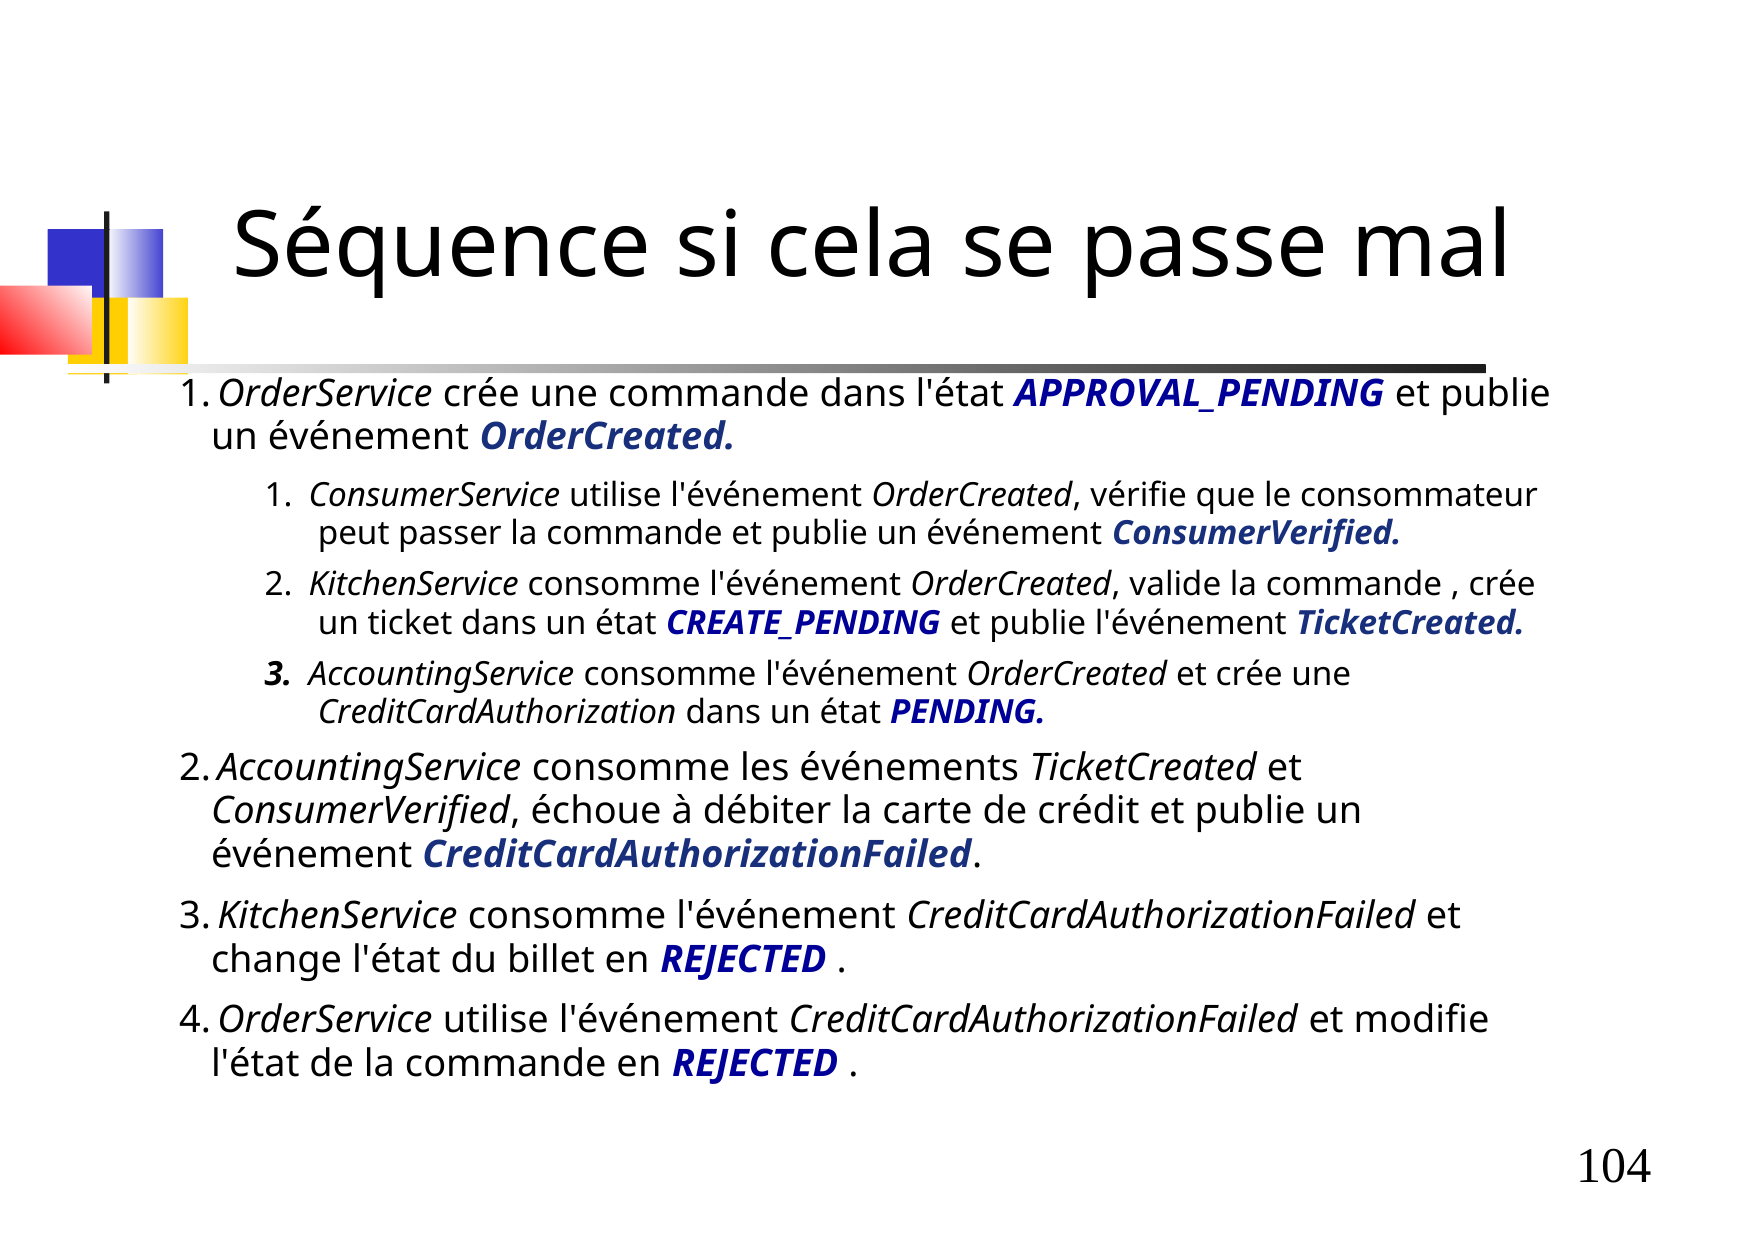

# Séquence si cela se passe mal
 OrderService crée une commande dans l'état APPROVAL_PENDING et publie un événement OrderCreated.
 ConsumerService utilise l'événement OrderCreated, vérifie que le consommateur peut passer la commande et publie un événement ConsumerVerified.
 KitchenService consomme l'événement OrderCreated, valide la commande , crée un ticket dans un état CREATE_PENDING et publie l'événement TicketCreated.
 AccountingService consomme l'événement OrderCreated et crée une CreditCardAuthorization dans un état PENDING.
 AccountingService consomme les événements TicketCreated et ConsumerVerified, échoue à débiter la carte de crédit et publie un événement CreditCardAuthorizationFailed.
 KitchenService consomme l'événement CreditCardAuthorizationFailed et change l'état du billet en REJECTED .
 OrderService utilise l'événement CreditCardAuthorizationFailed et modifie l'état de la commande en REJECTED .